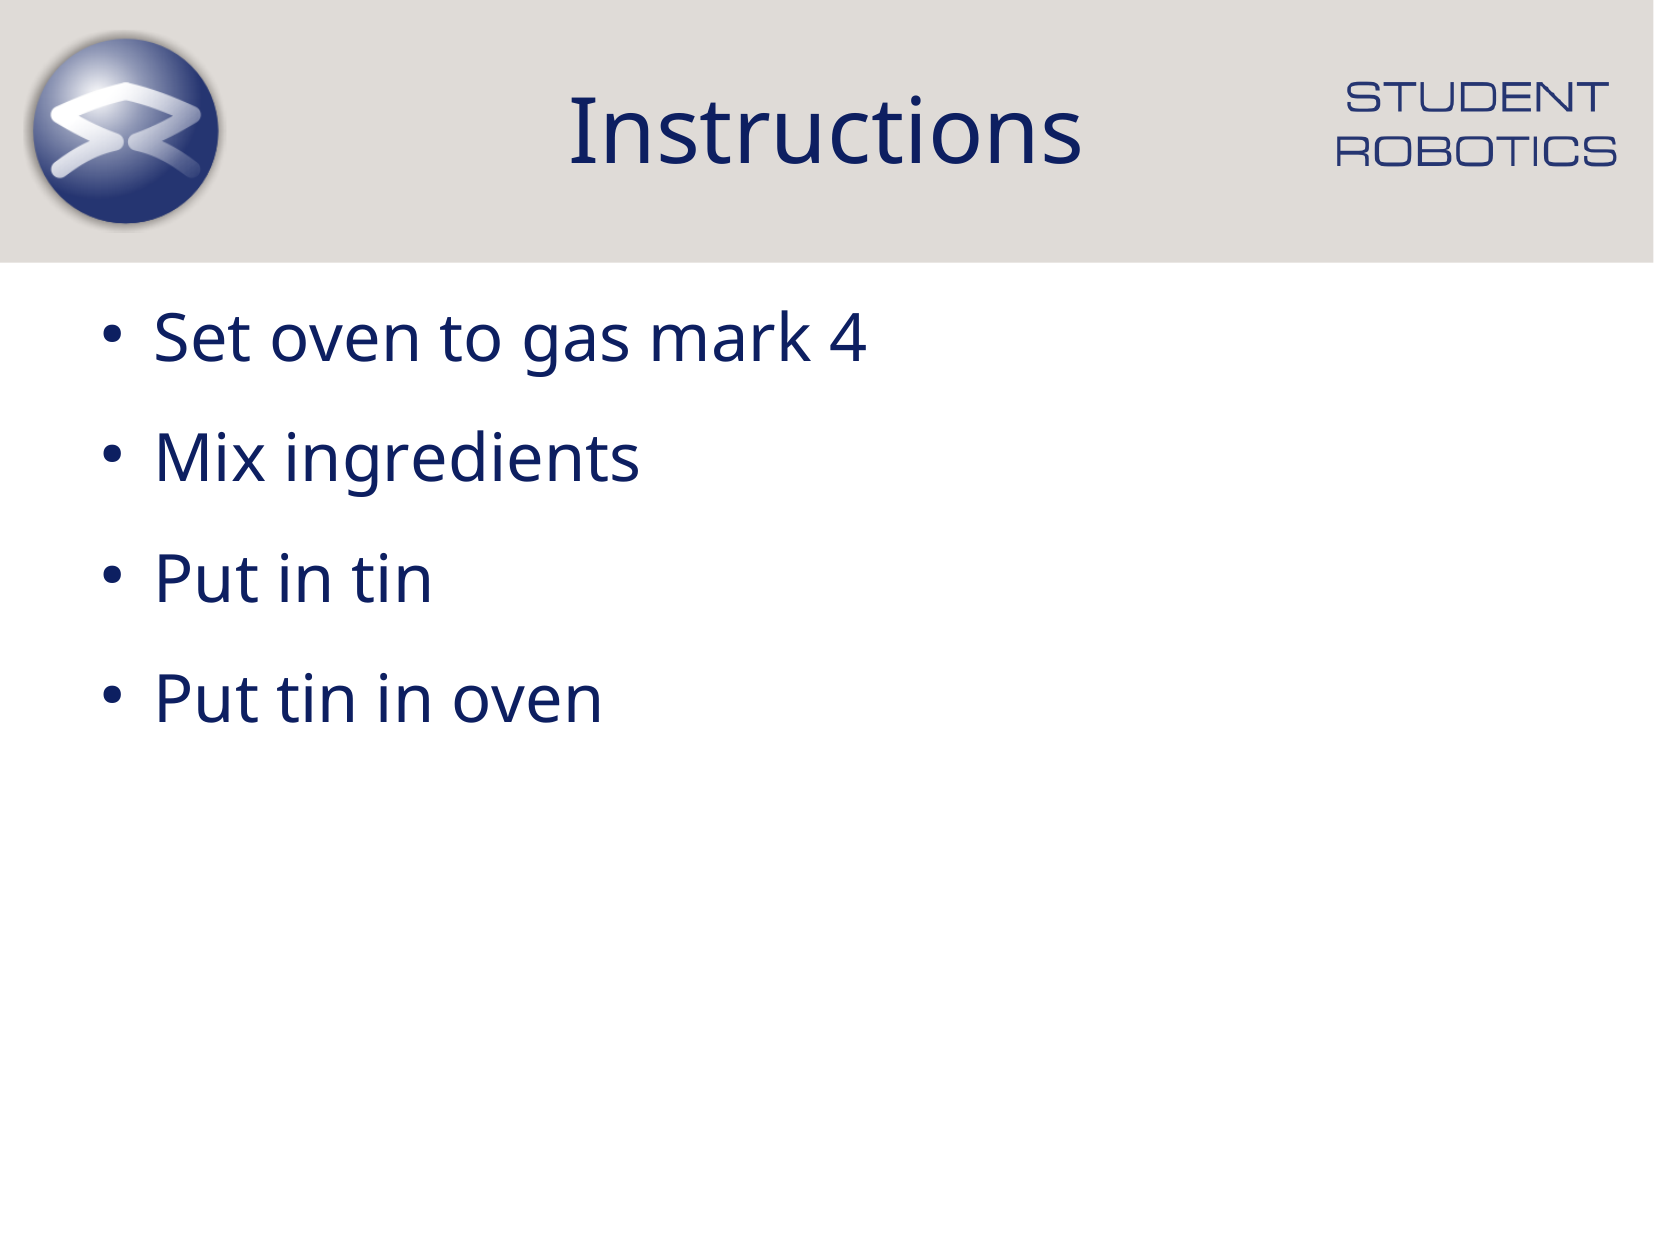

# Instructions
Set oven to gas mark 4
Mix ingredients
Put in tin
Put tin in oven